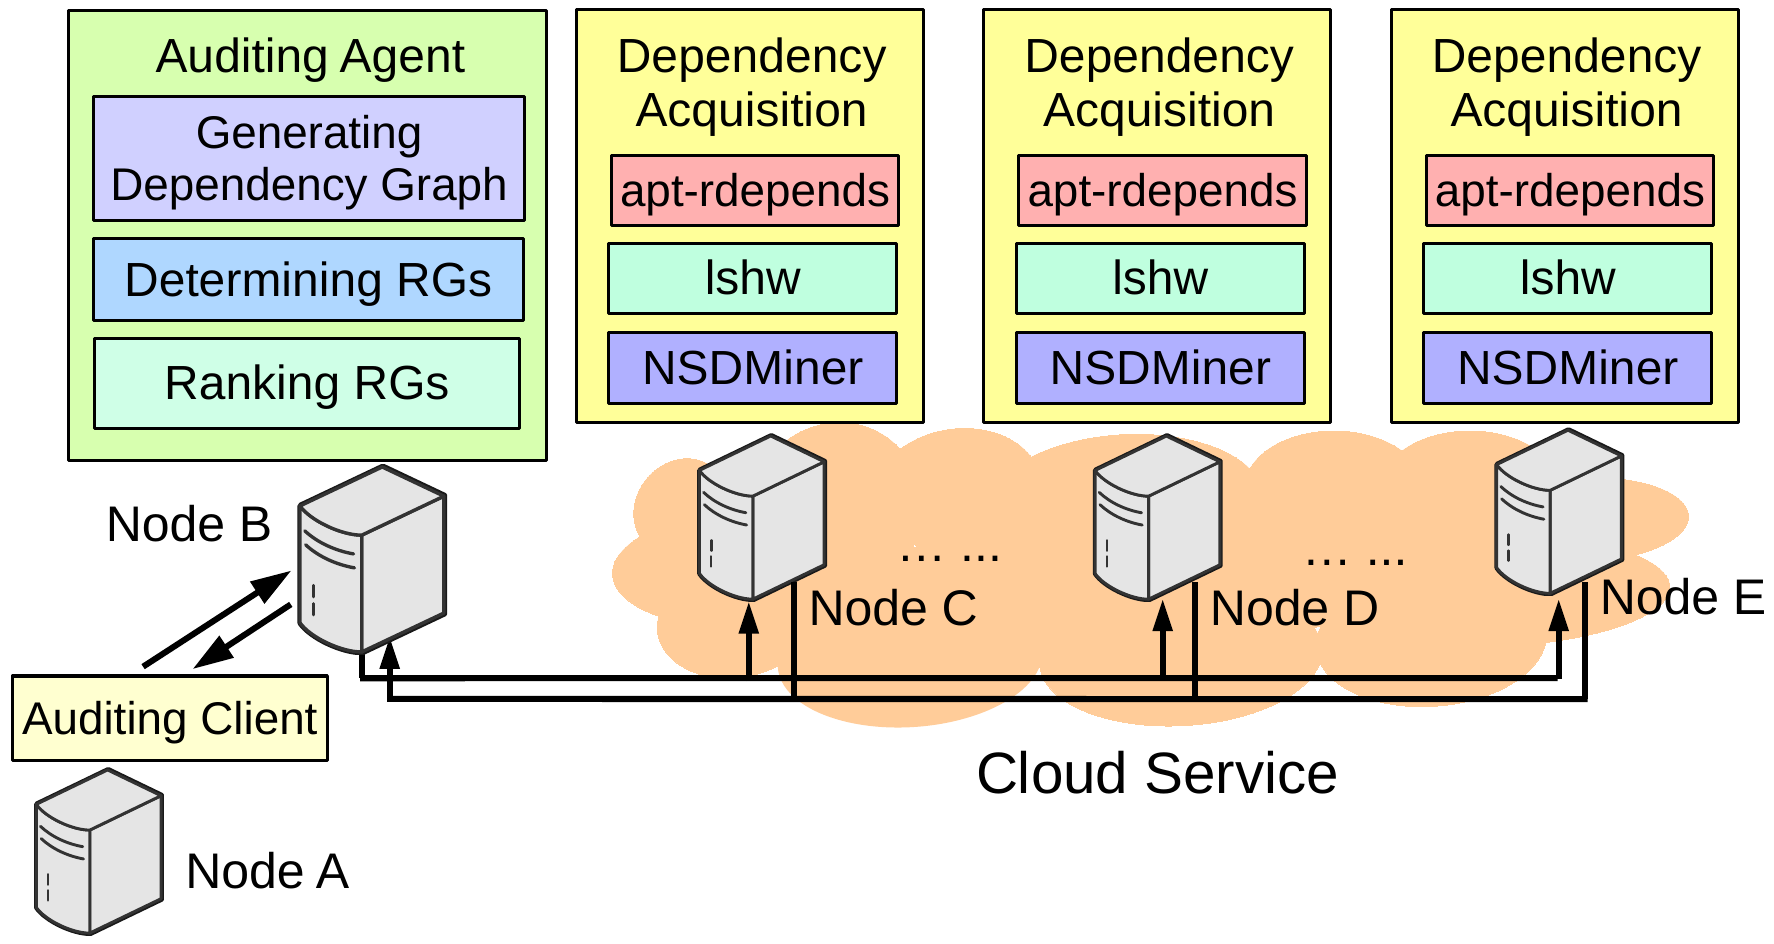

Dependency
Acquisition
Dependency
Acquisition
Dependency
Acquisition
Auditing Agent
Generating
Dependency Graph
apt-rdepends
apt-rdepends
apt-rdepends
Determining RGs
lshw
lshw
lshw
NSDMiner
NSDMiner
NSDMiner
Ranking RGs
Node B
… ...
… ...
Node E
Node C
Node D
Auditing Client
Cloud Service
Node A